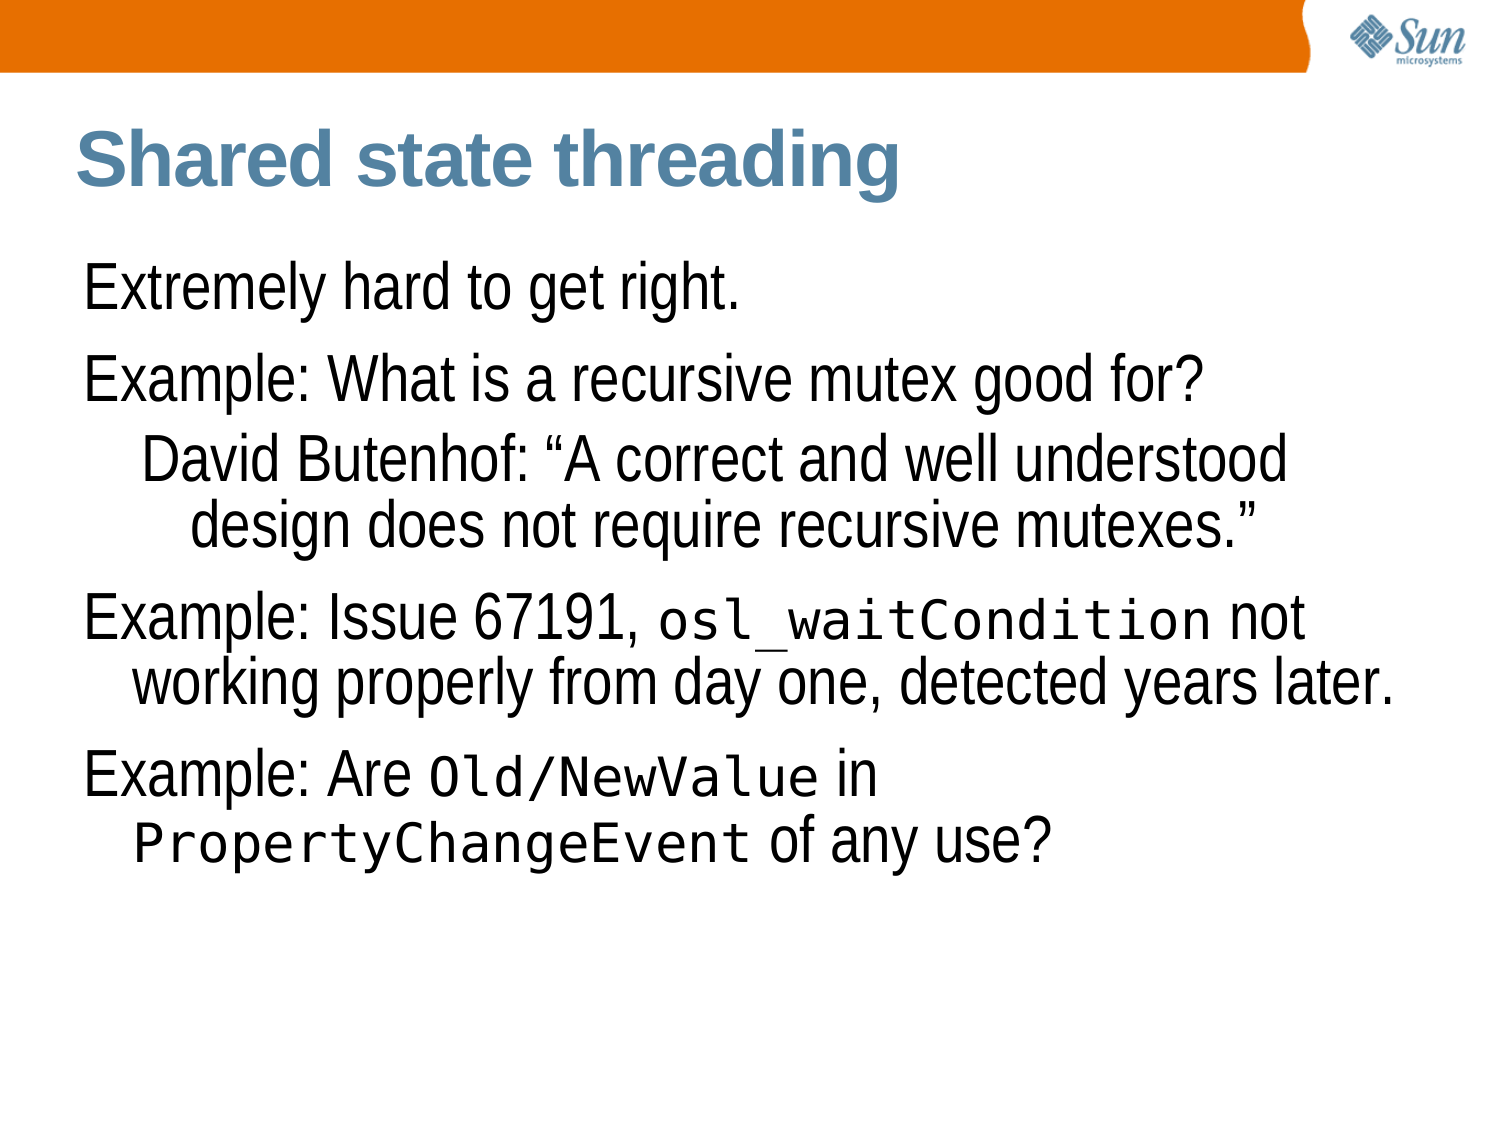

# Shared state threading
Extremely hard to get right.
Example: What is a recursive mutex good for?
David Butenhof: “A correct and well understood design does not require recursive mutexes.”
Example: Issue 67191, osl_waitCondition not working properly from day one, detected years later.
Example: Are Old/NewValue in PropertyChangeEvent of any use?